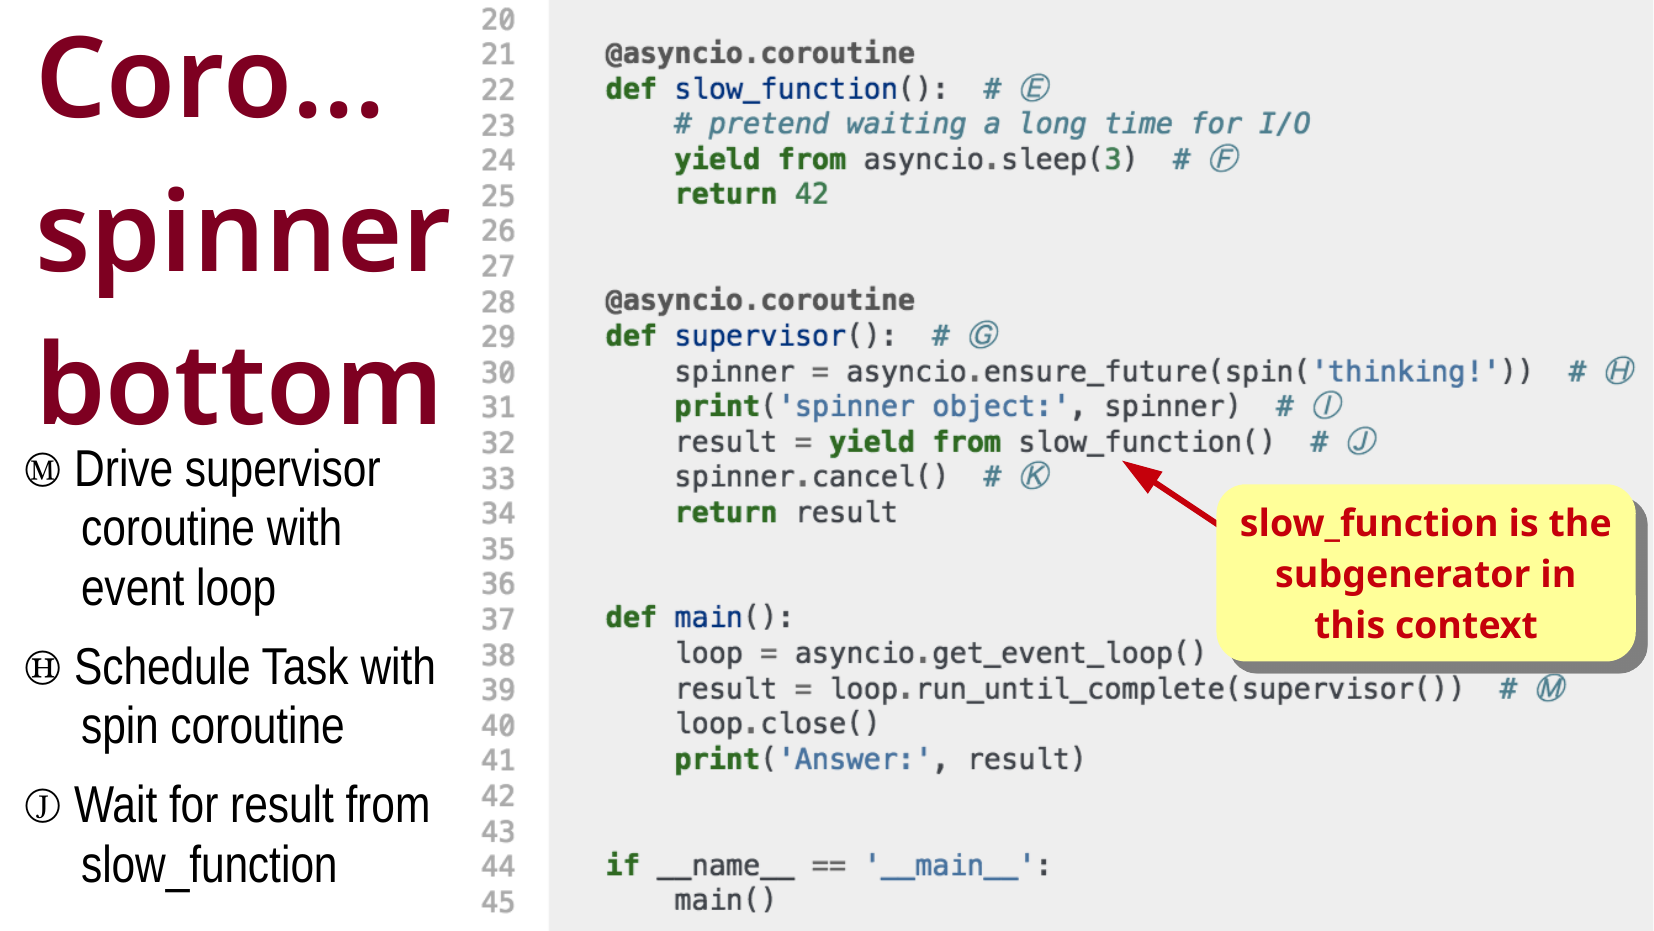

# Coro... spinner: bottom
sleep() and
I/O functions
release the GIL
Ⓜ Drive supervisor coroutine with
event loop
Ⓗ Schedule Task with
spin coroutine
Ⓙ Wait for result from slow_function
slow_function is the subgenerator in this context